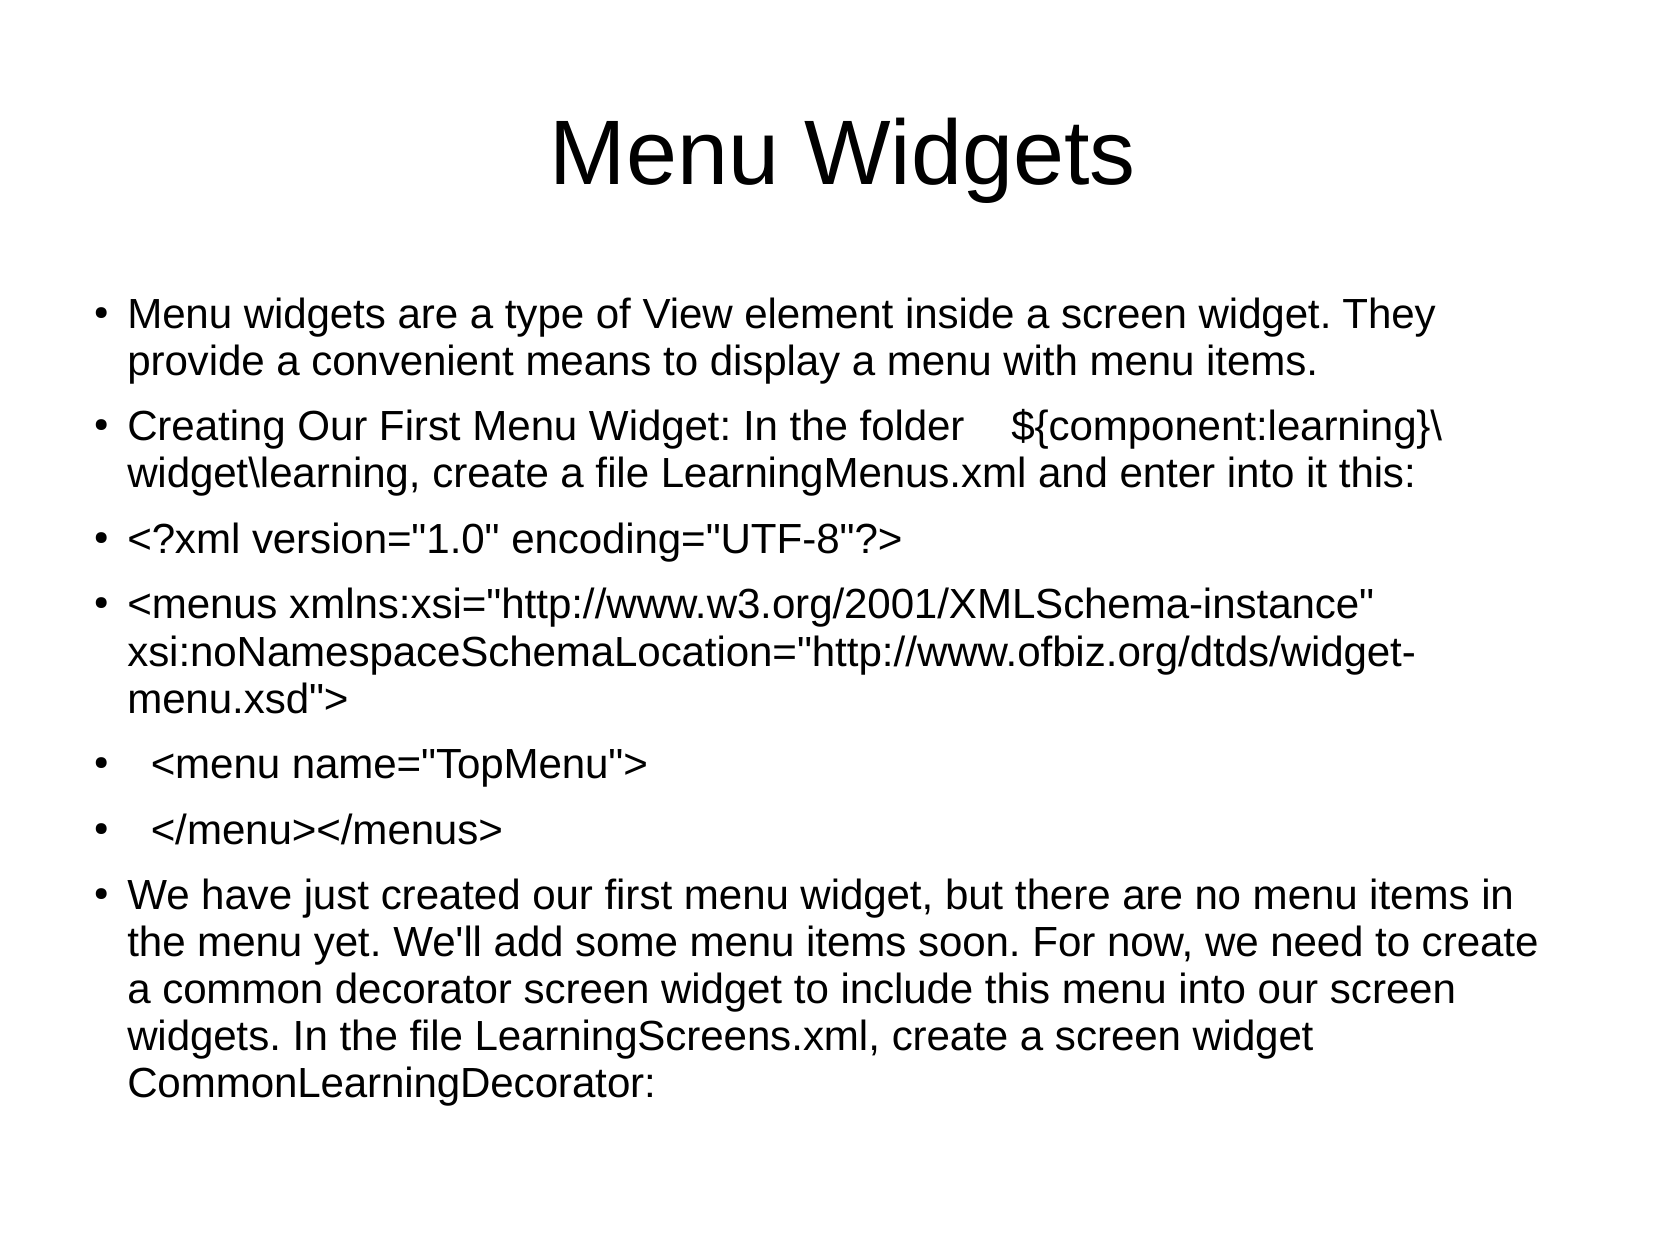

# Menu Widgets
Menu widgets are a type of View element inside a screen widget. They provide a convenient means to display a menu with menu items.
Creating Our First Menu Widget: In the folder ${component:learning}\widget\learning, create a file LearningMenus.xml and enter into it this:
<?xml version="1.0" encoding="UTF-8"?>
<menus xmlns:xsi="http://www.w3.org/2001/XMLSchema-instance" xsi:noNamespaceSchemaLocation="http://www.ofbiz.org/dtds/widget-menu.xsd">
 <menu name="TopMenu">
 </menu></menus>
We have just created our first menu widget, but there are no menu items in the menu yet. We'll add some menu items soon. For now, we need to create a common decorator screen widget to include this menu into our screen widgets. In the file LearningScreens.xml, create a screen widget CommonLearningDecorator: